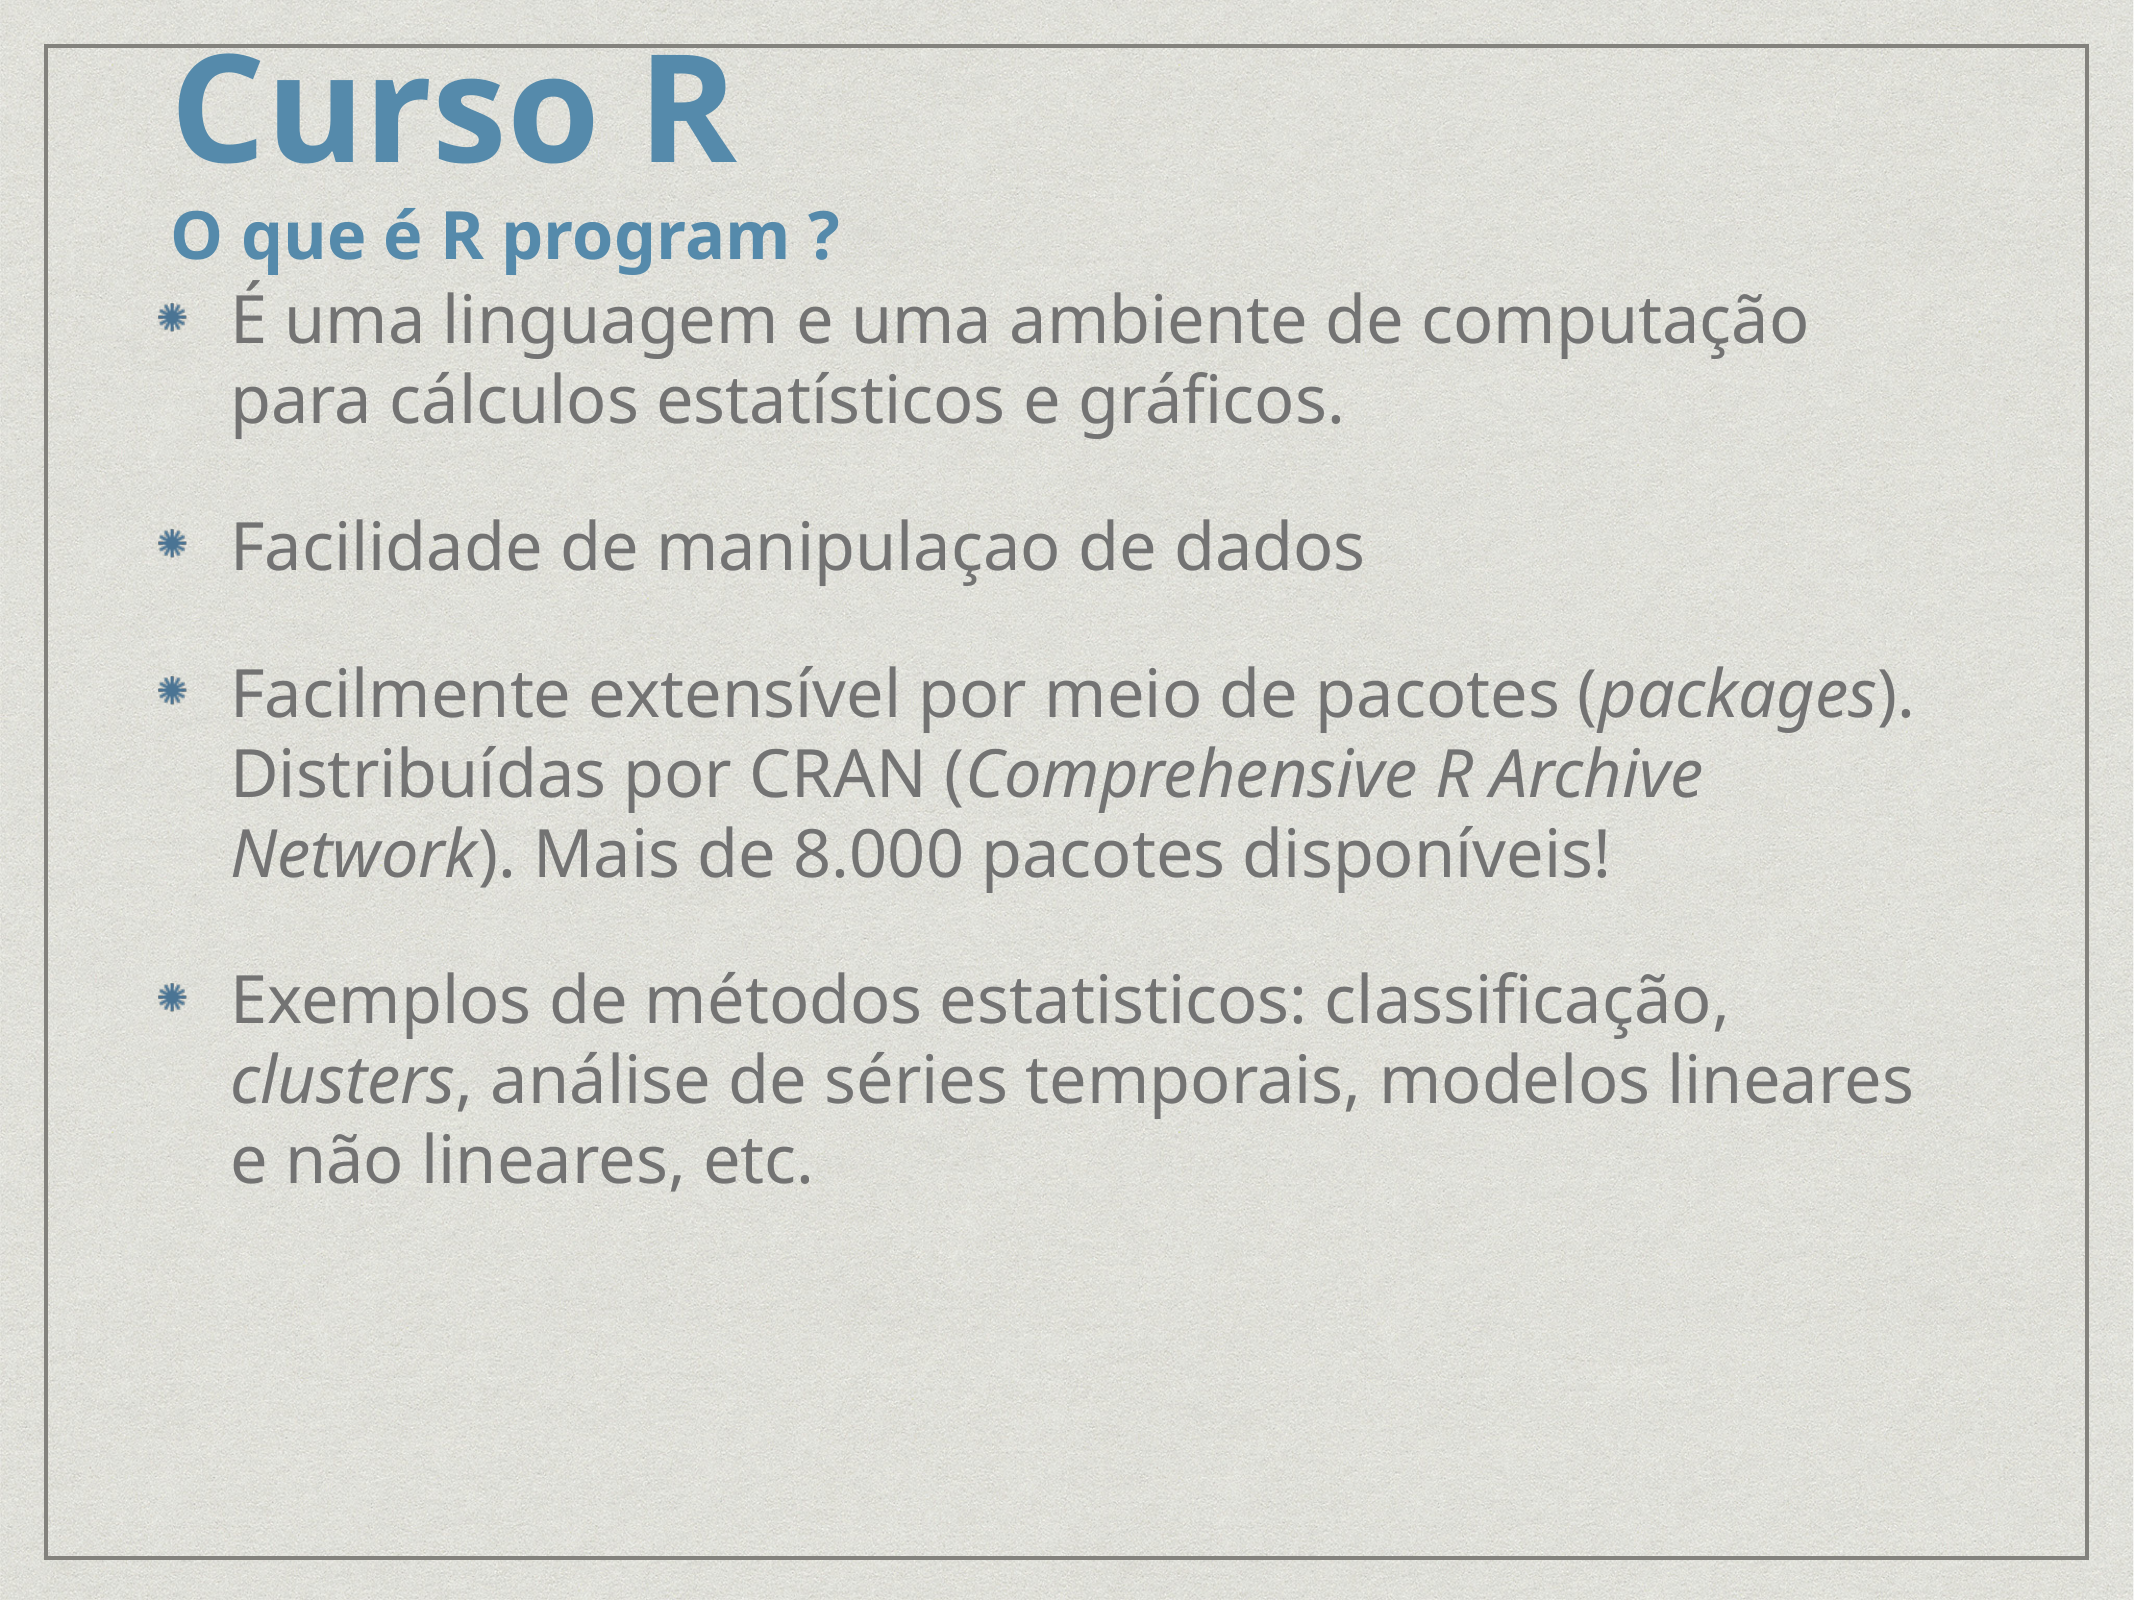

# Curso R O que é R program ?
É uma linguagem e uma ambiente de computação para cálculos estatísticos e gráficos.
Facilidade de manipulaçao de dados
Facilmente extensível por meio de pacotes (packages). Distribuídas por CRAN (Comprehensive R Archive Network). Mais de 8.000 pacotes disponíveis!
Exemplos de métodos estatisticos: classificação, clusters, análise de séries temporais, modelos lineares e não lineares, etc.